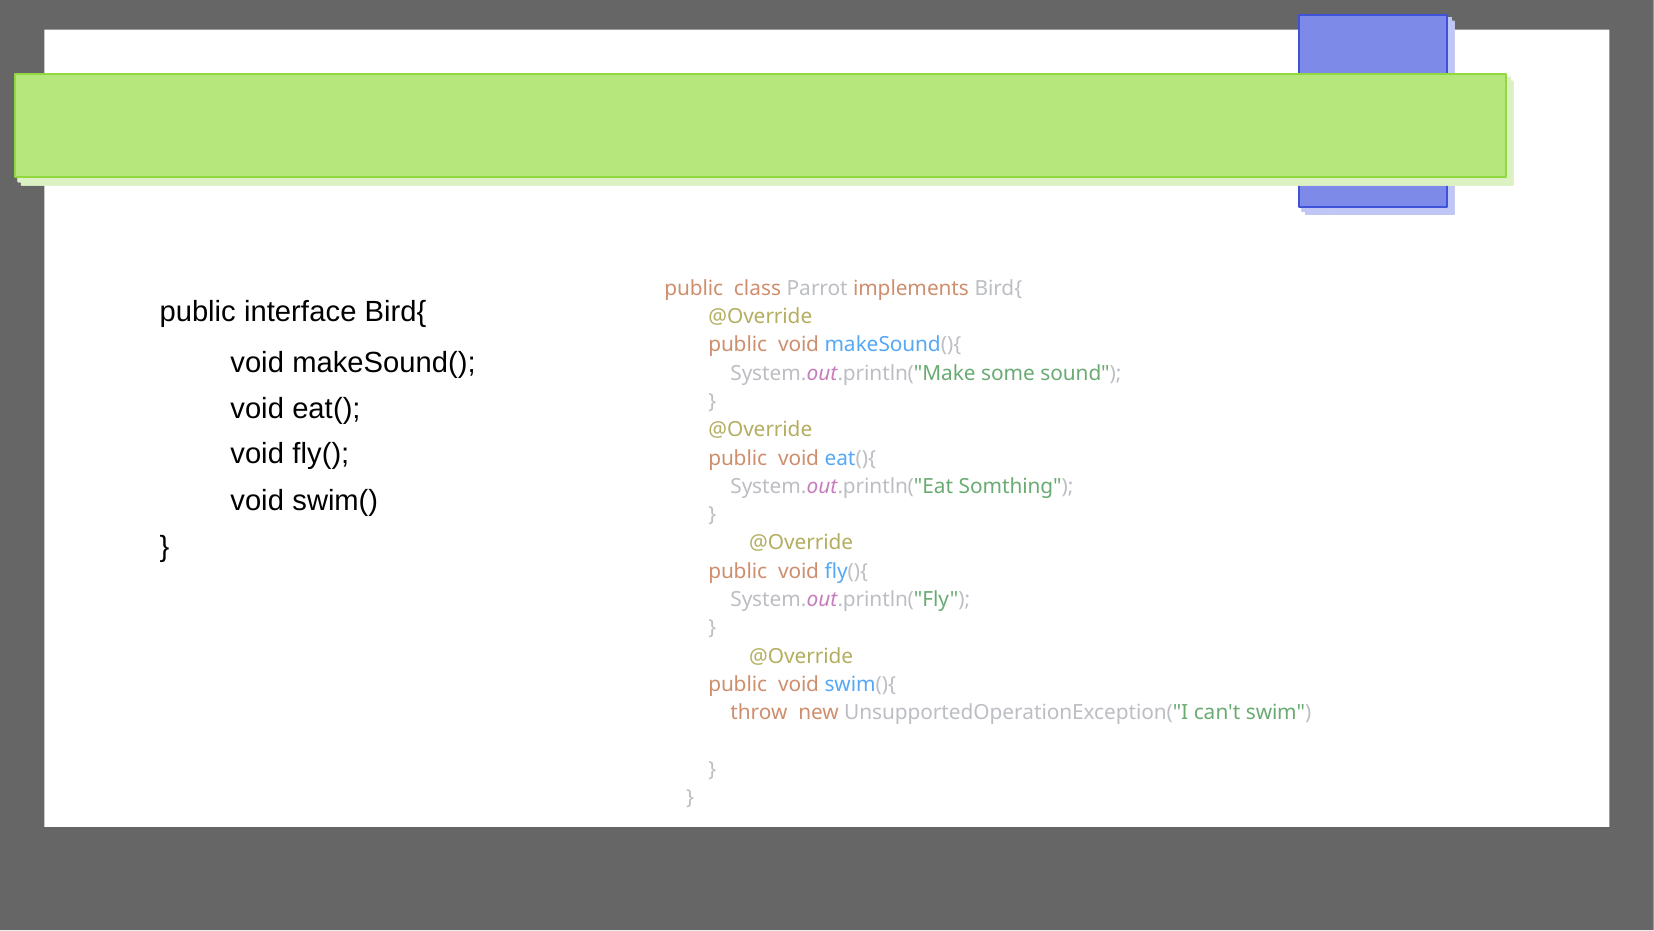

public class Parrot implements Bird{
 @Override
 public void makeSound(){
 System.out.println("Make some sound");
 }
 @Override
 public void eat(){
 System.out.println("Eat Somthing");
 }
	 @Override
 public void fly(){
 System.out.println("Fly");
 }
	 @Override
 public void swim(){
 throw new UnsupportedOperationException("I can't swim")
 }
 }
# public interface Bird{
void makeSound();
void eat();
void fly();
void swim()
}